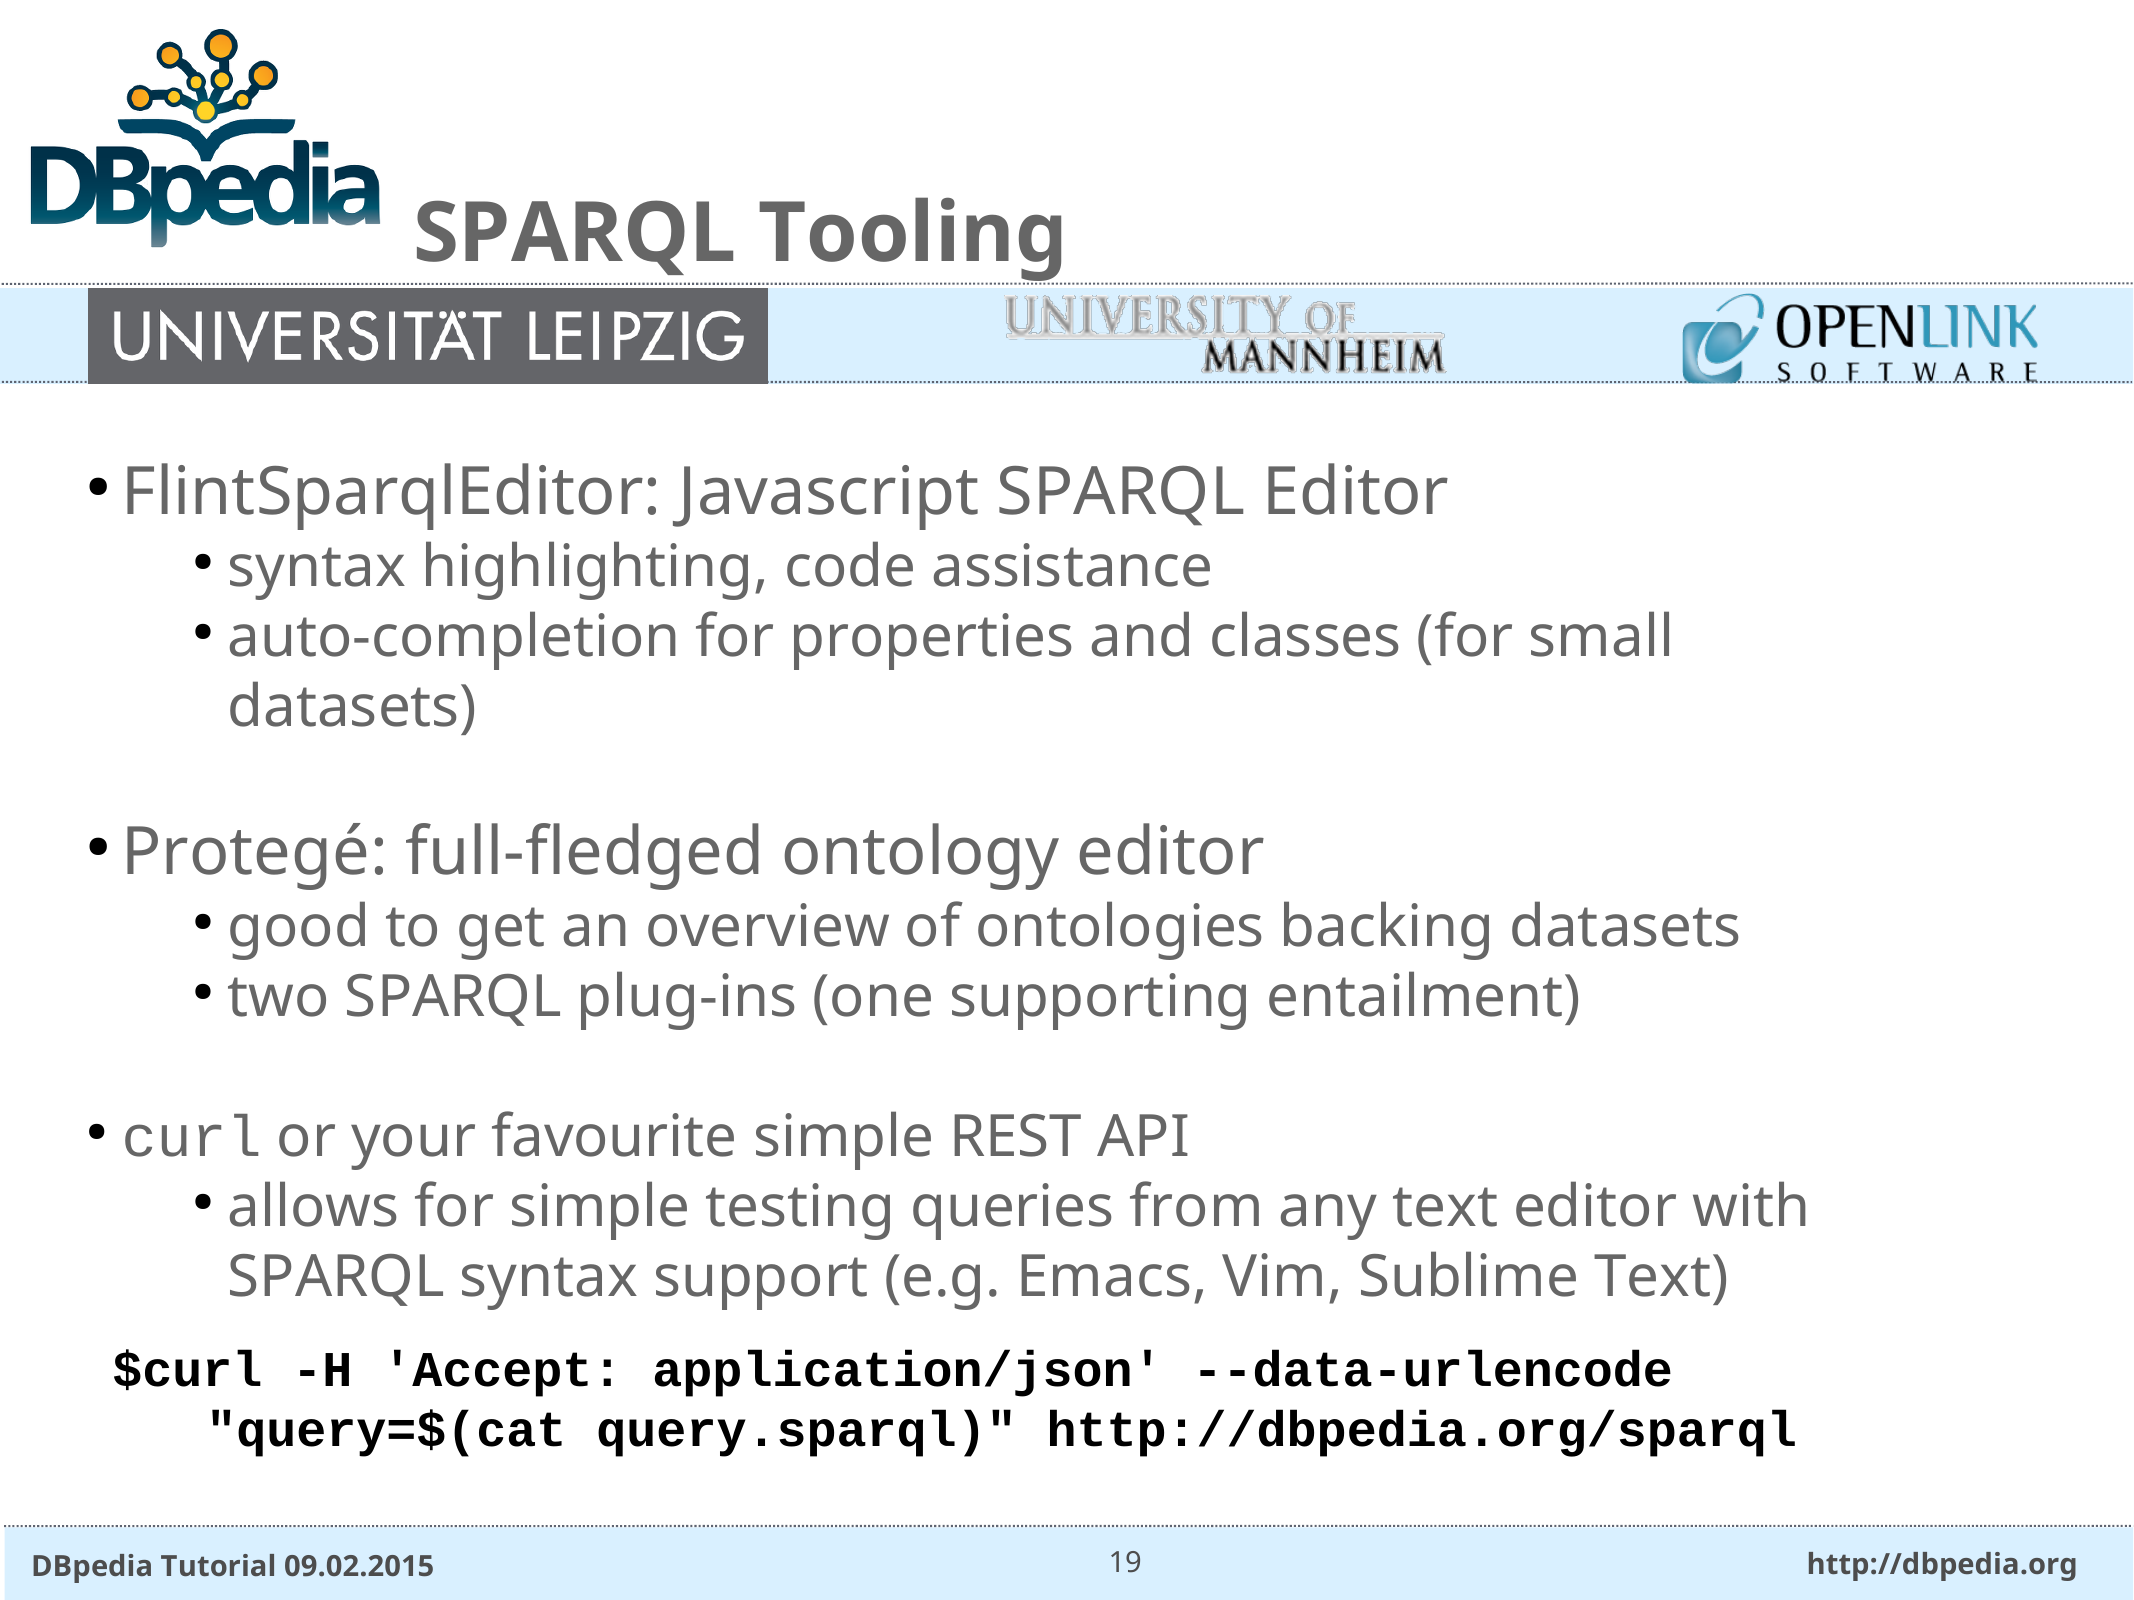

# SPARQL Tooling
FlintSparqlEditor: Javascript SPARQL Editor
syntax highlighting, code assistance
auto-completion for properties and classes (for small datasets)
Protegé: full-fledged ontology editor
good to get an overview of ontologies backing datasets
two SPARQL plug-ins (one supporting entailment)
curl or your favourite simple REST API
allows for simple testing queries from any text editor with SPARQL syntax support (e.g. Emacs, Vim, Sublime Text)
 $curl -H 'Accept: application/json' --data-urlencode
 "query=$(cat query.sparql)" http://dbpedia.org/sparql